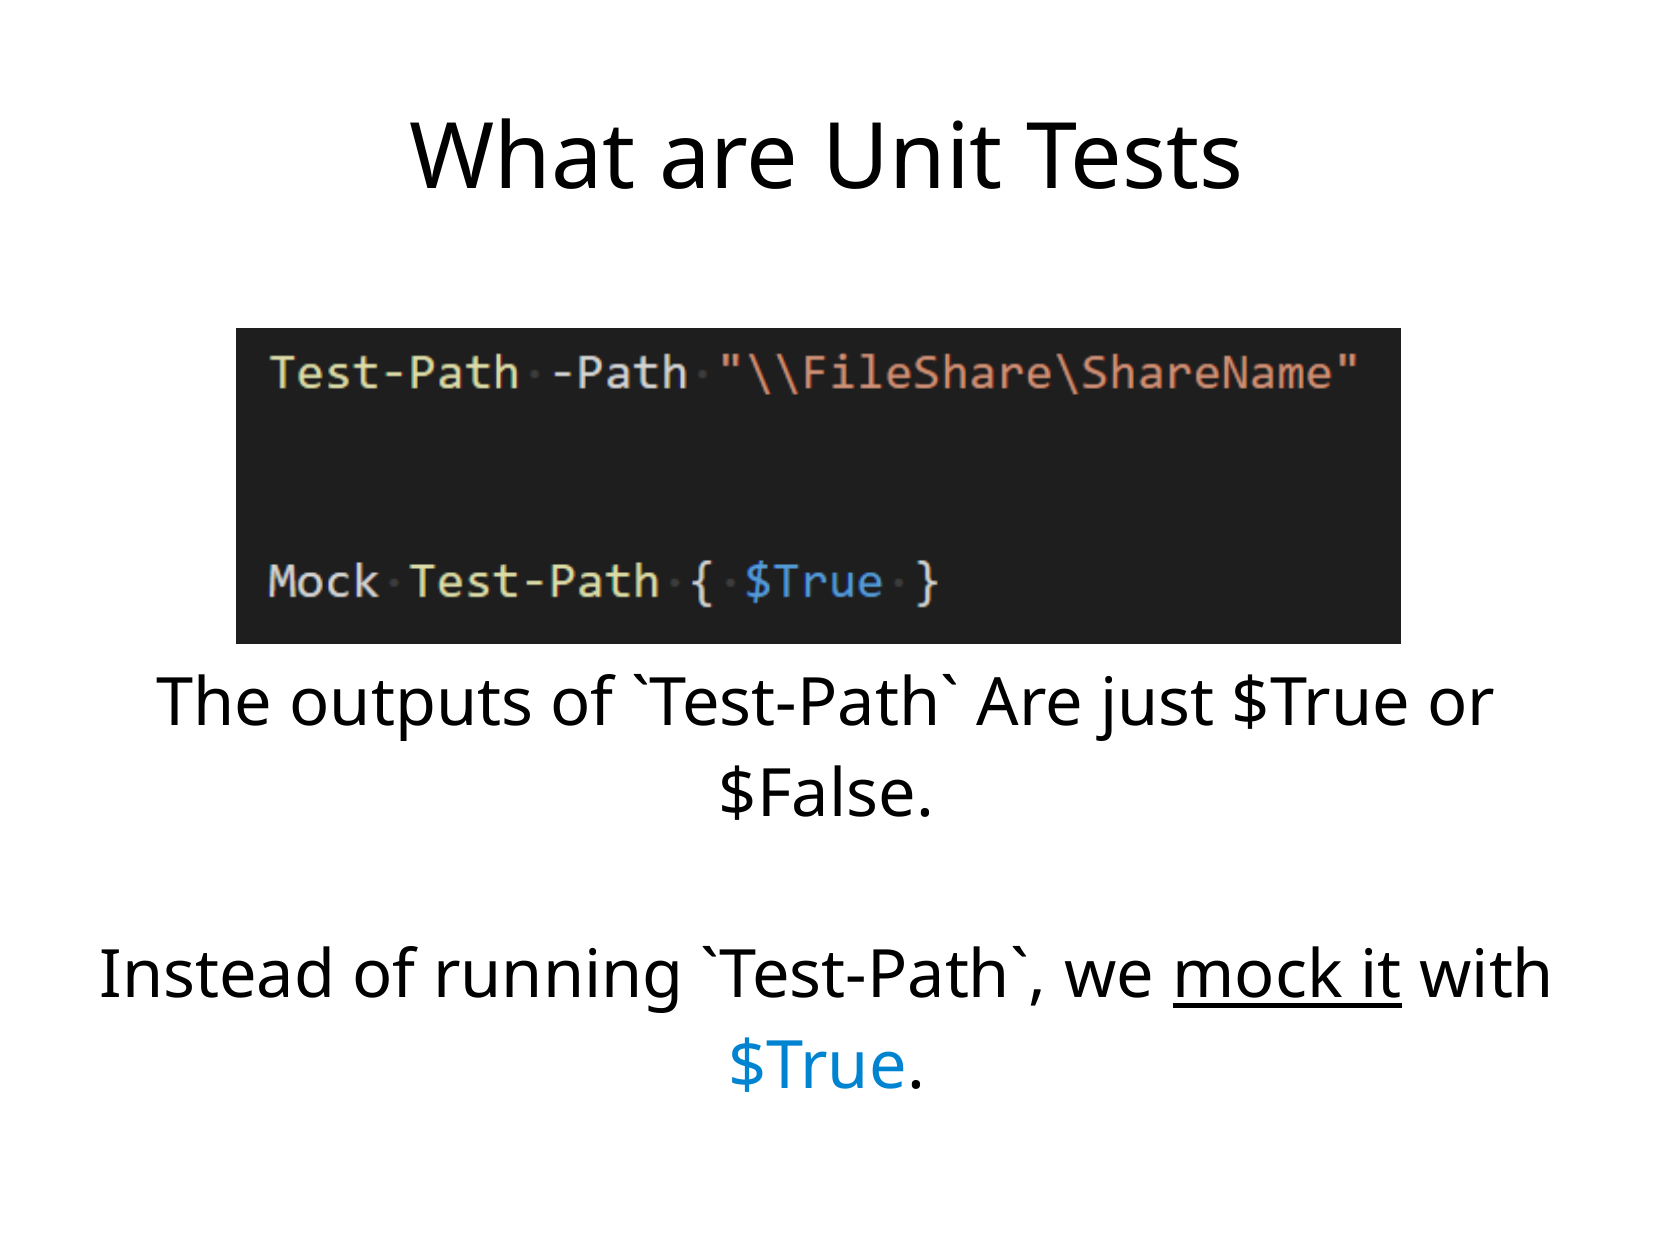

# What are Unit Tests
The outputs of `Test-Path` Are just $True or $False.
Instead of running `Test-Path`, we mock it with $True.